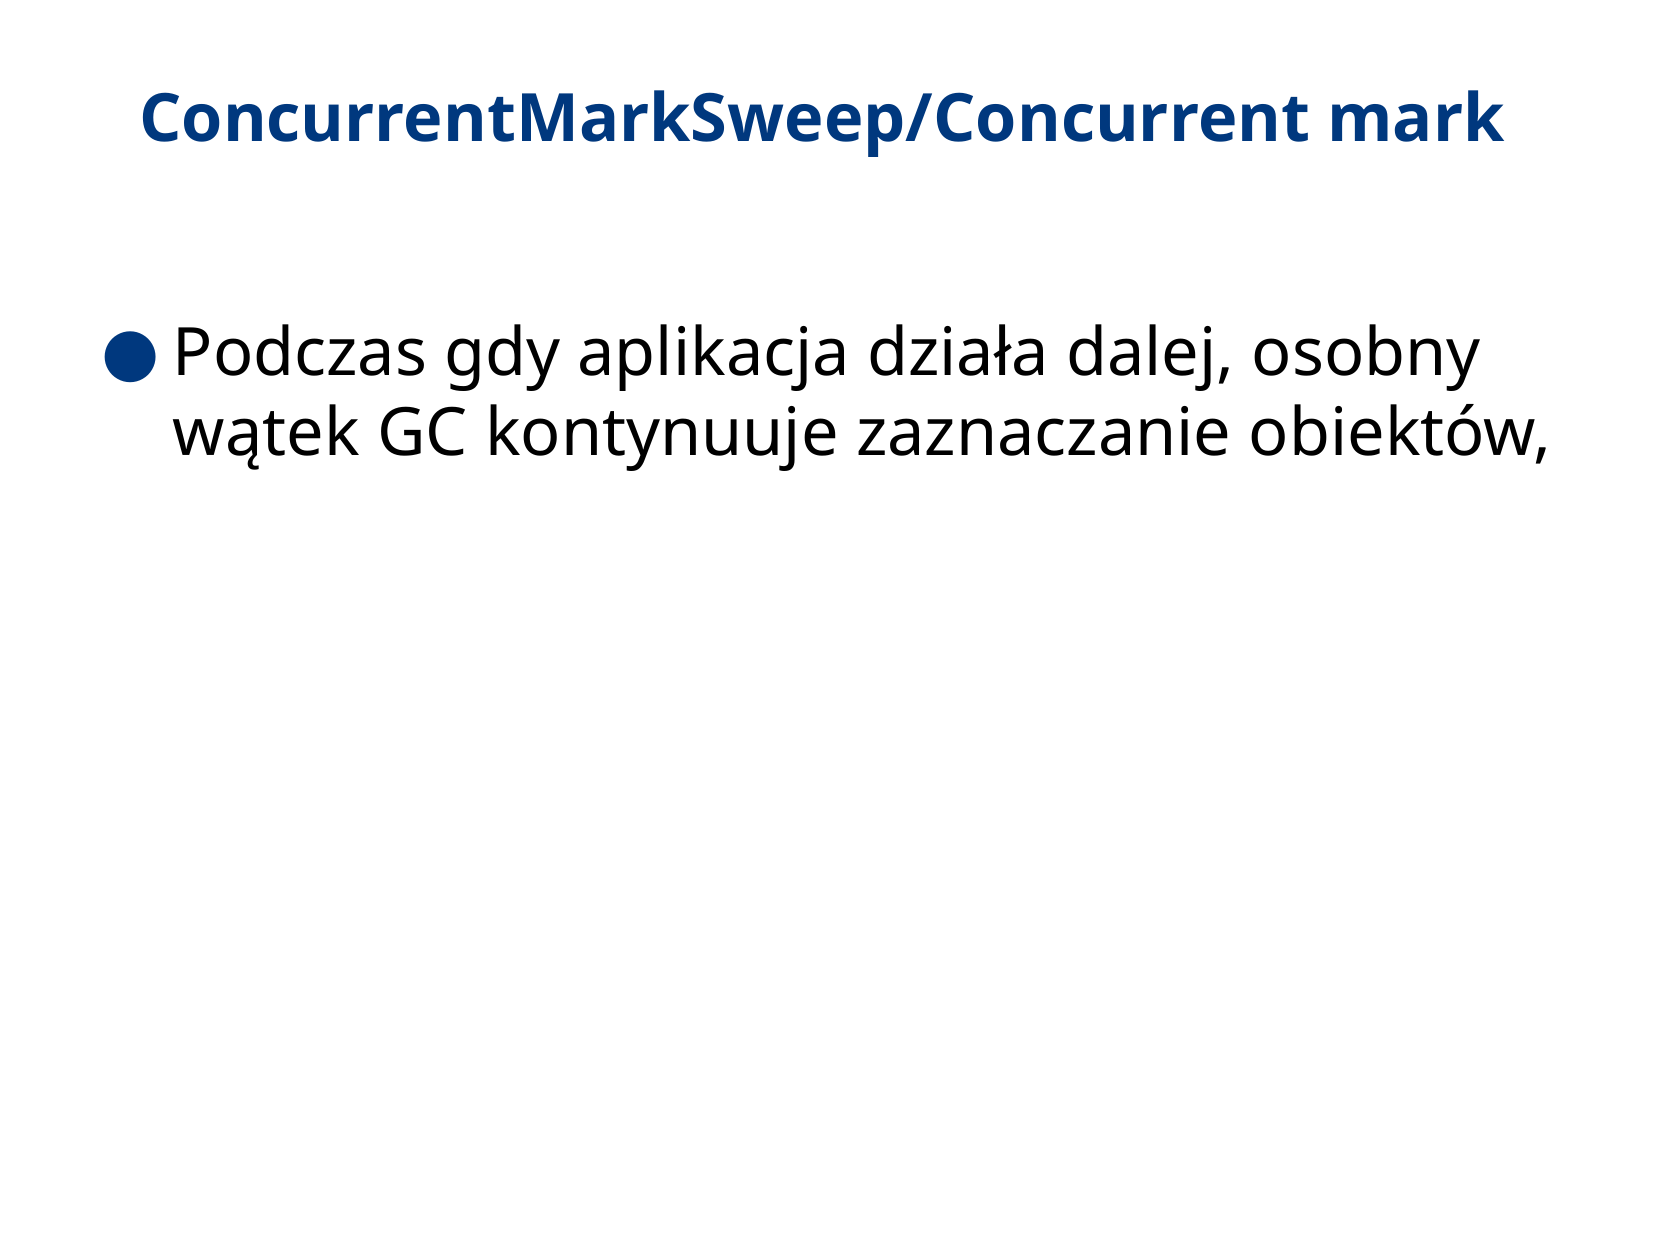

ConcurrentMarkSweep/Concurrent mark
# Podczas gdy aplikacja działa dalej, osobny wątek GC kontynuuje zaznaczanie obiektów,